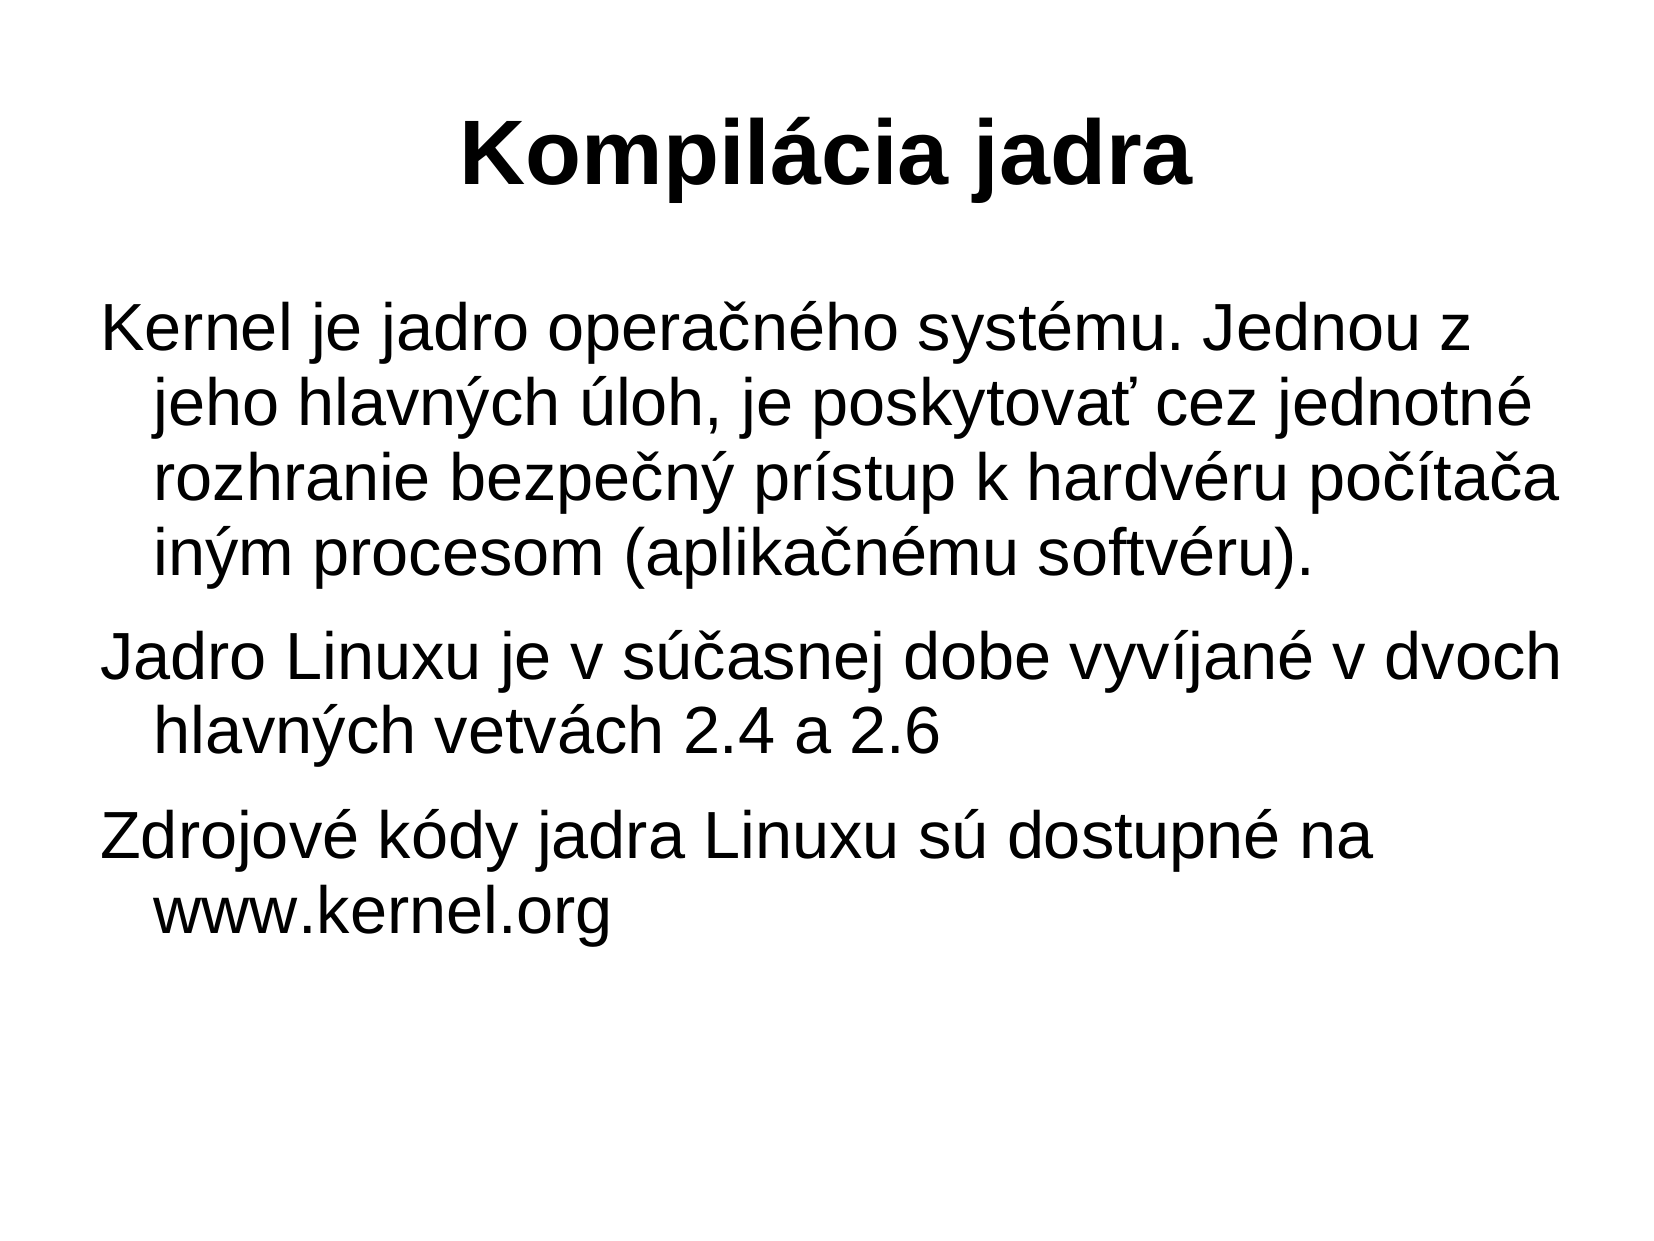

# Kompilácia jadra
Kernel je jadro operačného systému. Jednou z jeho hlavných úloh, je poskytovať cez jednotné rozhranie bezpečný prístup k hardvéru počítača iným procesom (aplikačnému softvéru).
Jadro Linuxu je v súčasnej dobe vyvíjané v dvoch hlavných vetvách 2.4 a 2.6
Zdrojové kódy jadra Linuxu sú dostupné na www.kernel.org